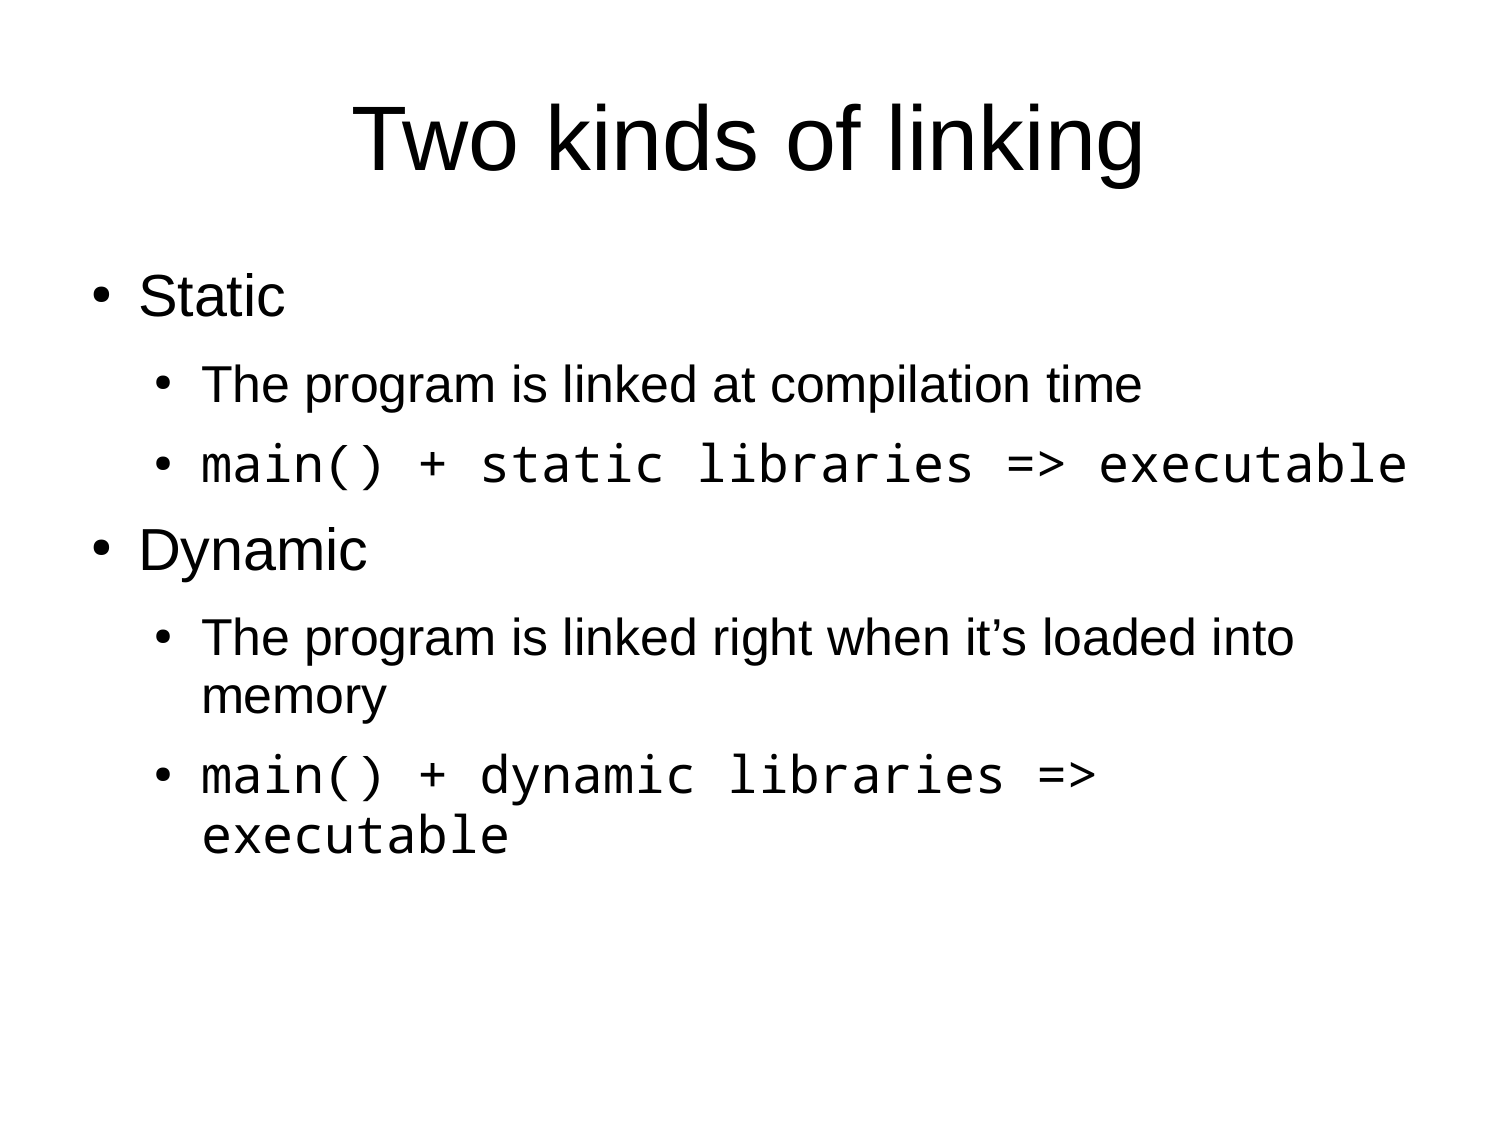

# Two kinds of linking
Static
The program is linked at compilation time
main() + static libraries => executable
Dynamic
The program is linked right when it’s loaded into memory
main() + dynamic libraries => executable